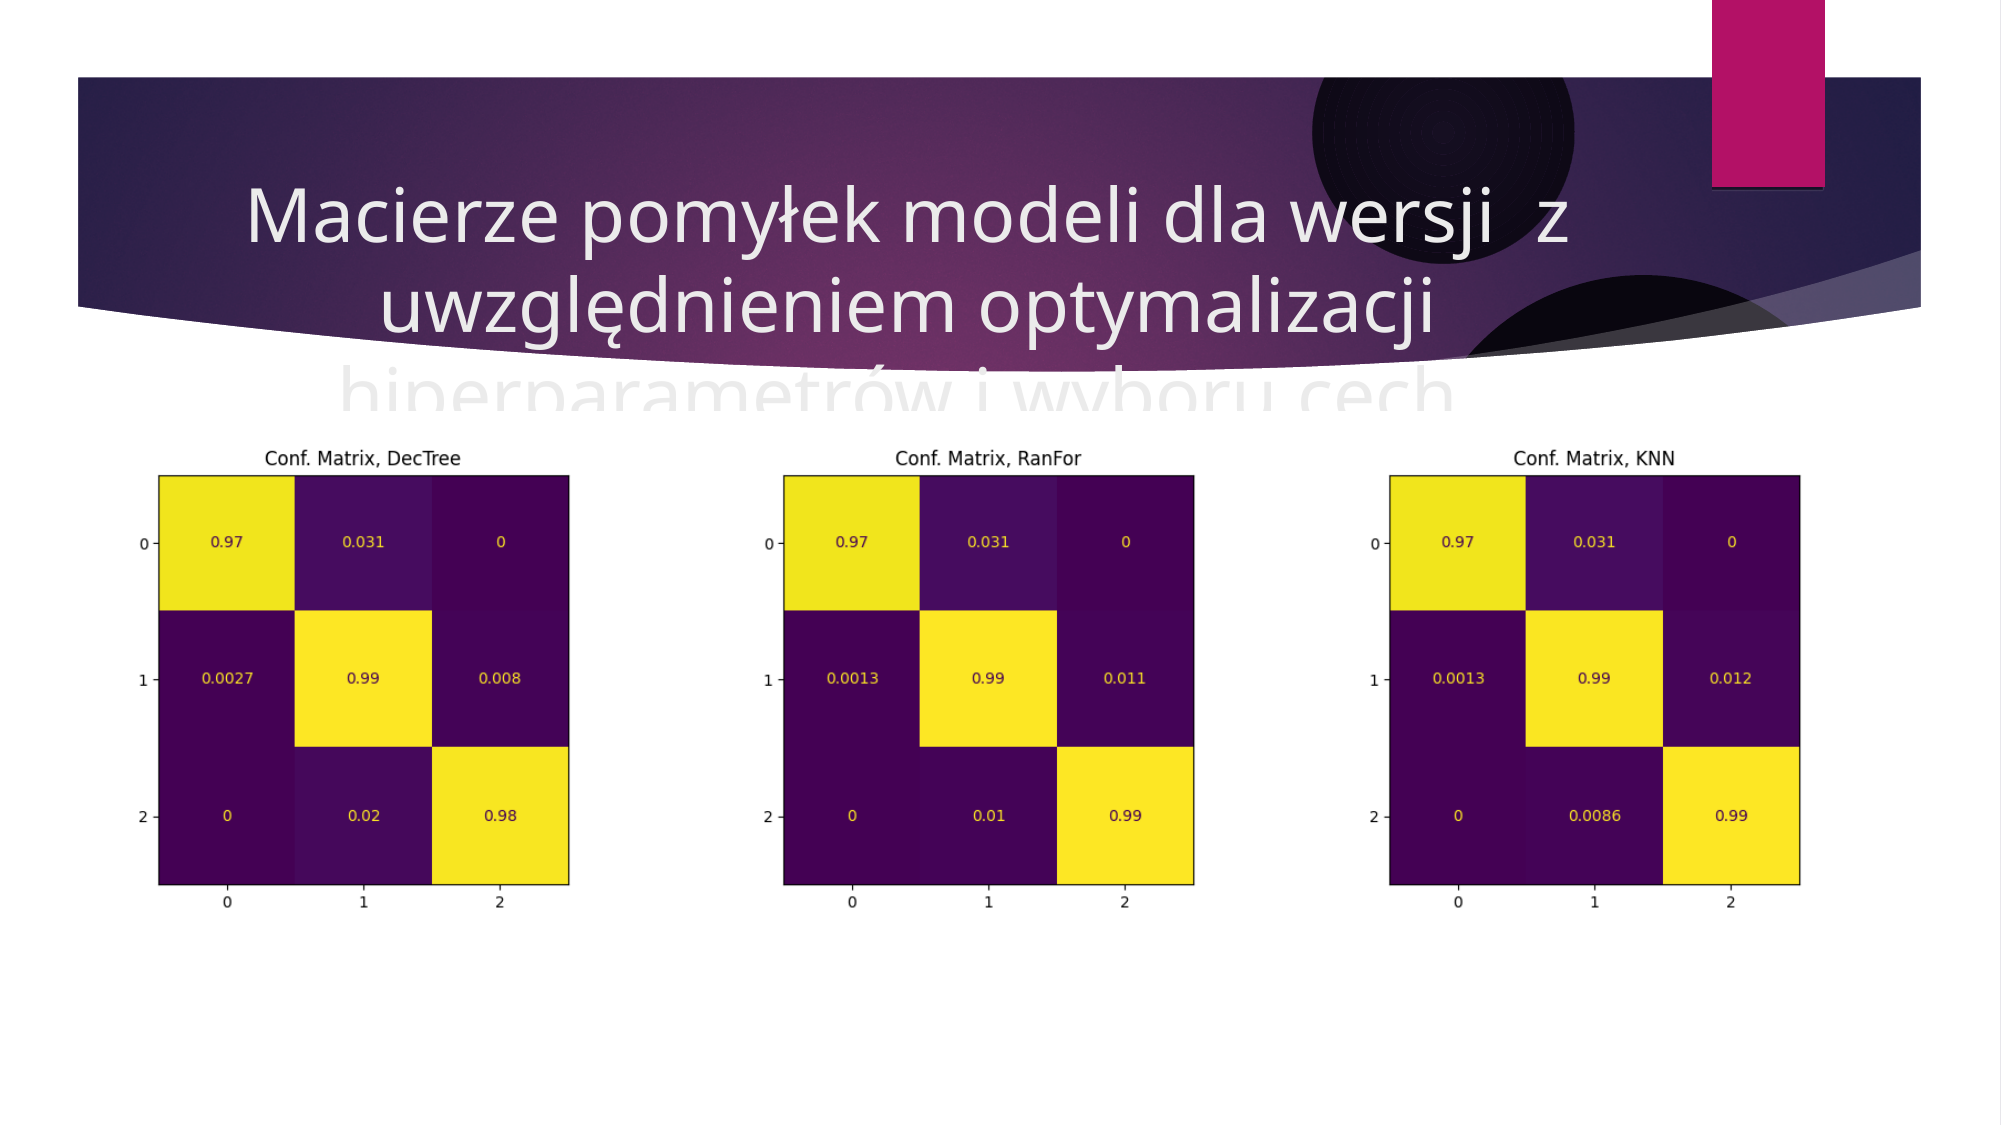

# Macierze pomyłek modeli dla wersji z uwzględnieniem optymalizacji hiperparametrów i wyboru cech.